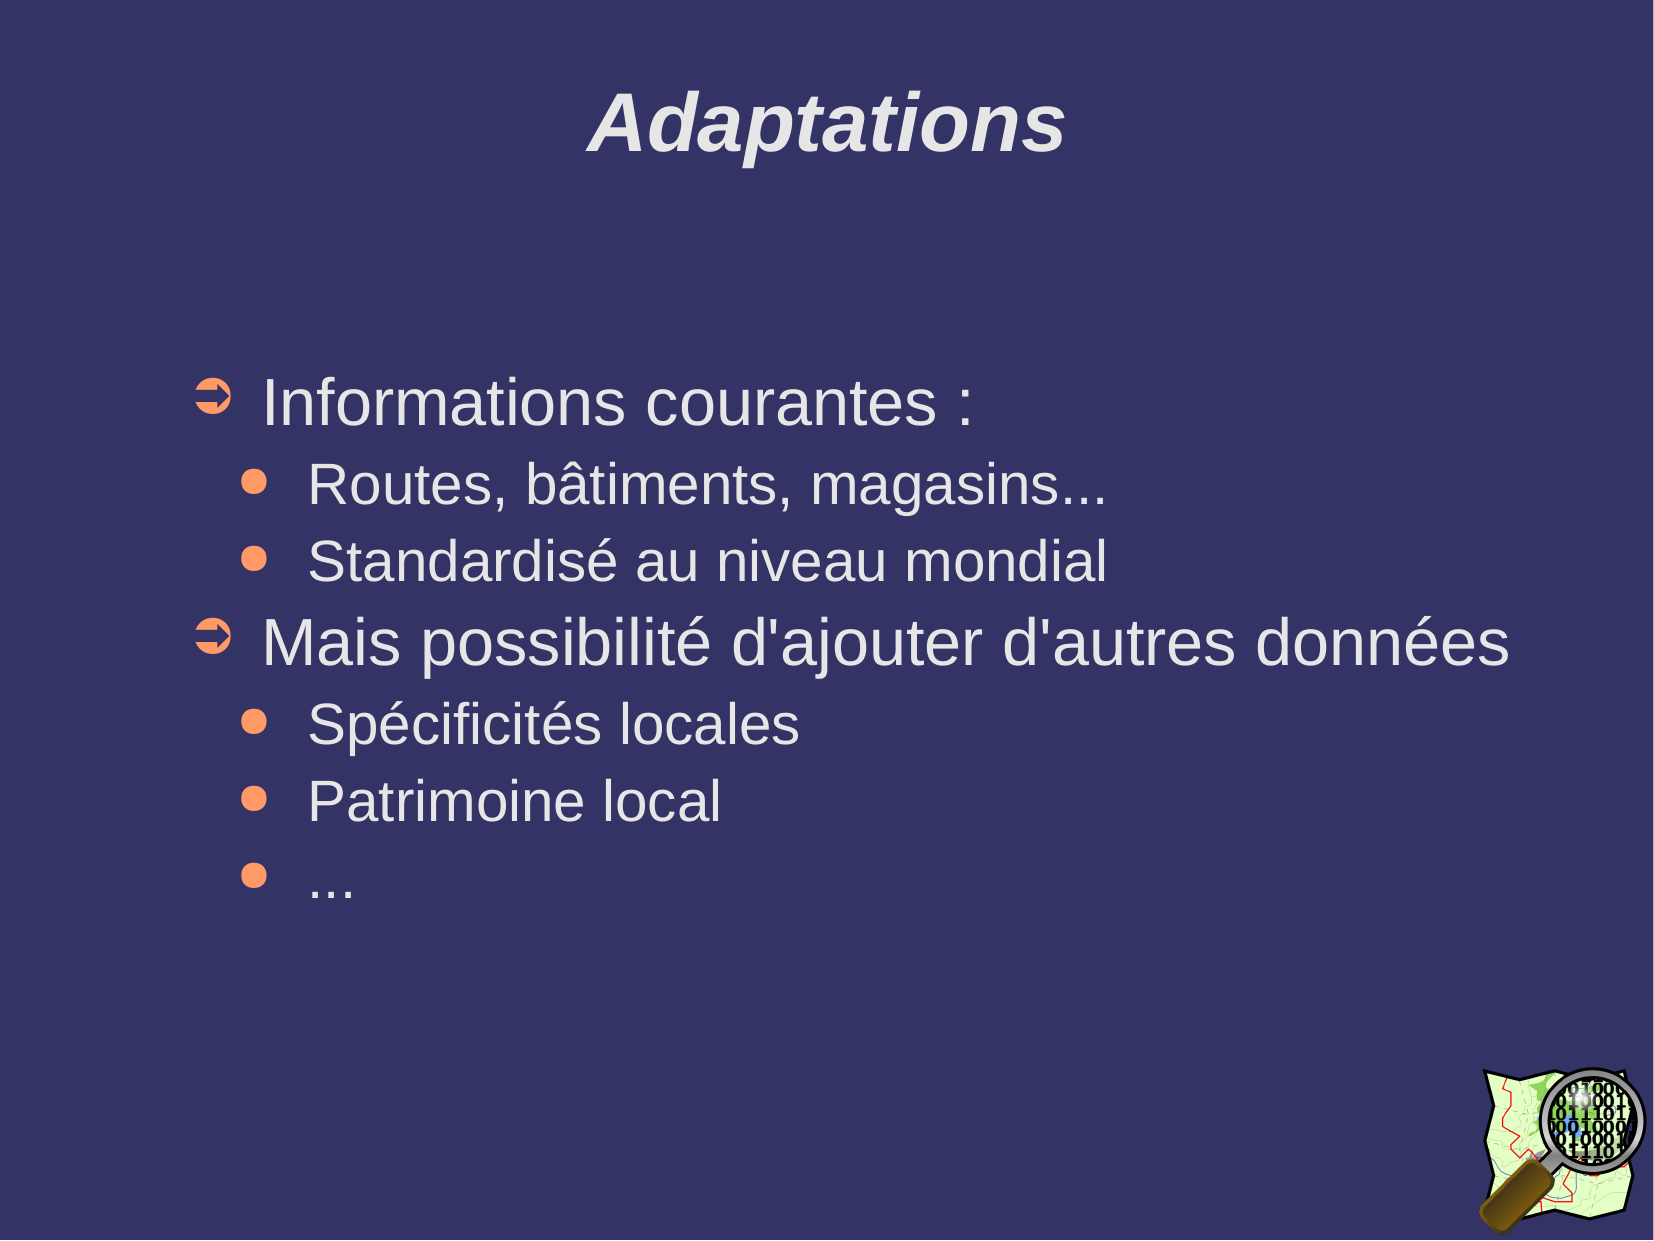

# Adaptations
Informations courantes :
Routes, bâtiments, magasins...
Standardisé au niveau mondial
Mais possibilité d'ajouter d'autres données
Spécificités locales
Patrimoine local
...